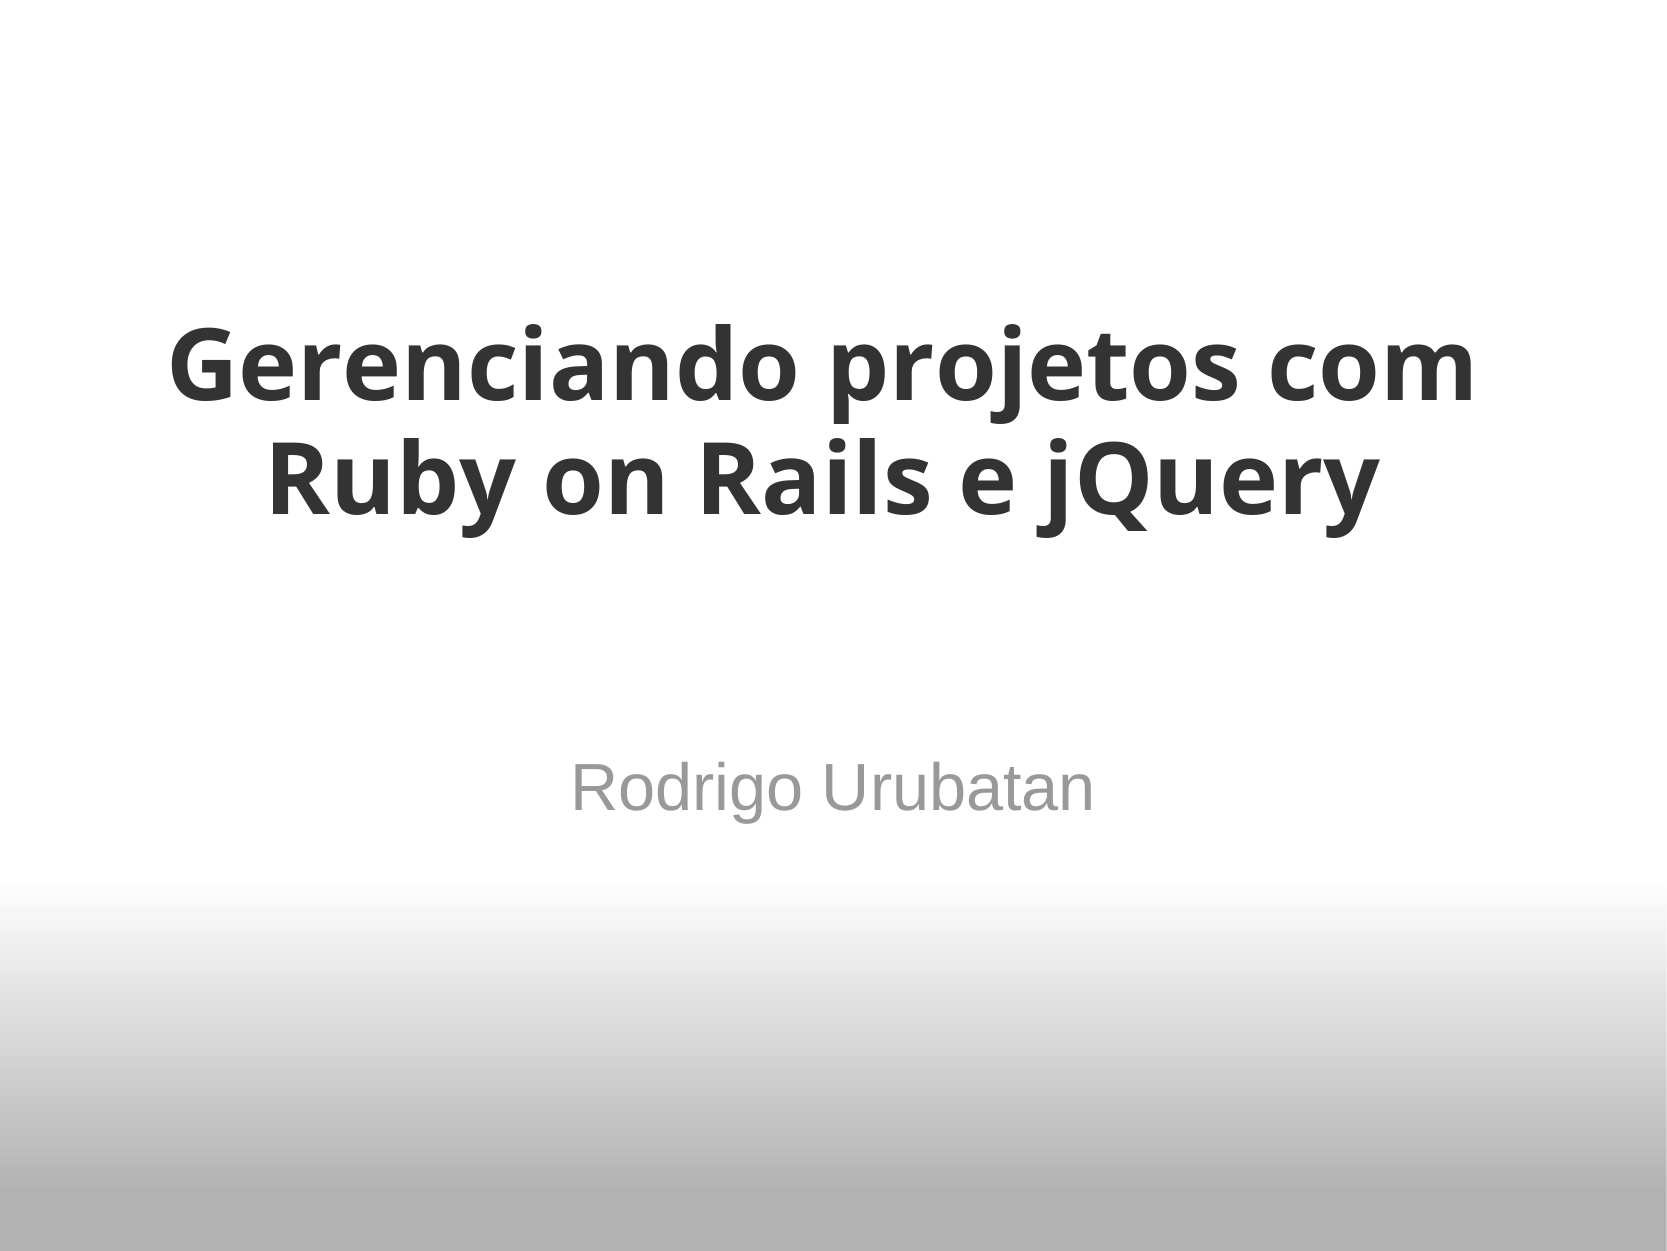

# Gerenciando projetos com Ruby on Rails e jQuery
Rodrigo Urubatan